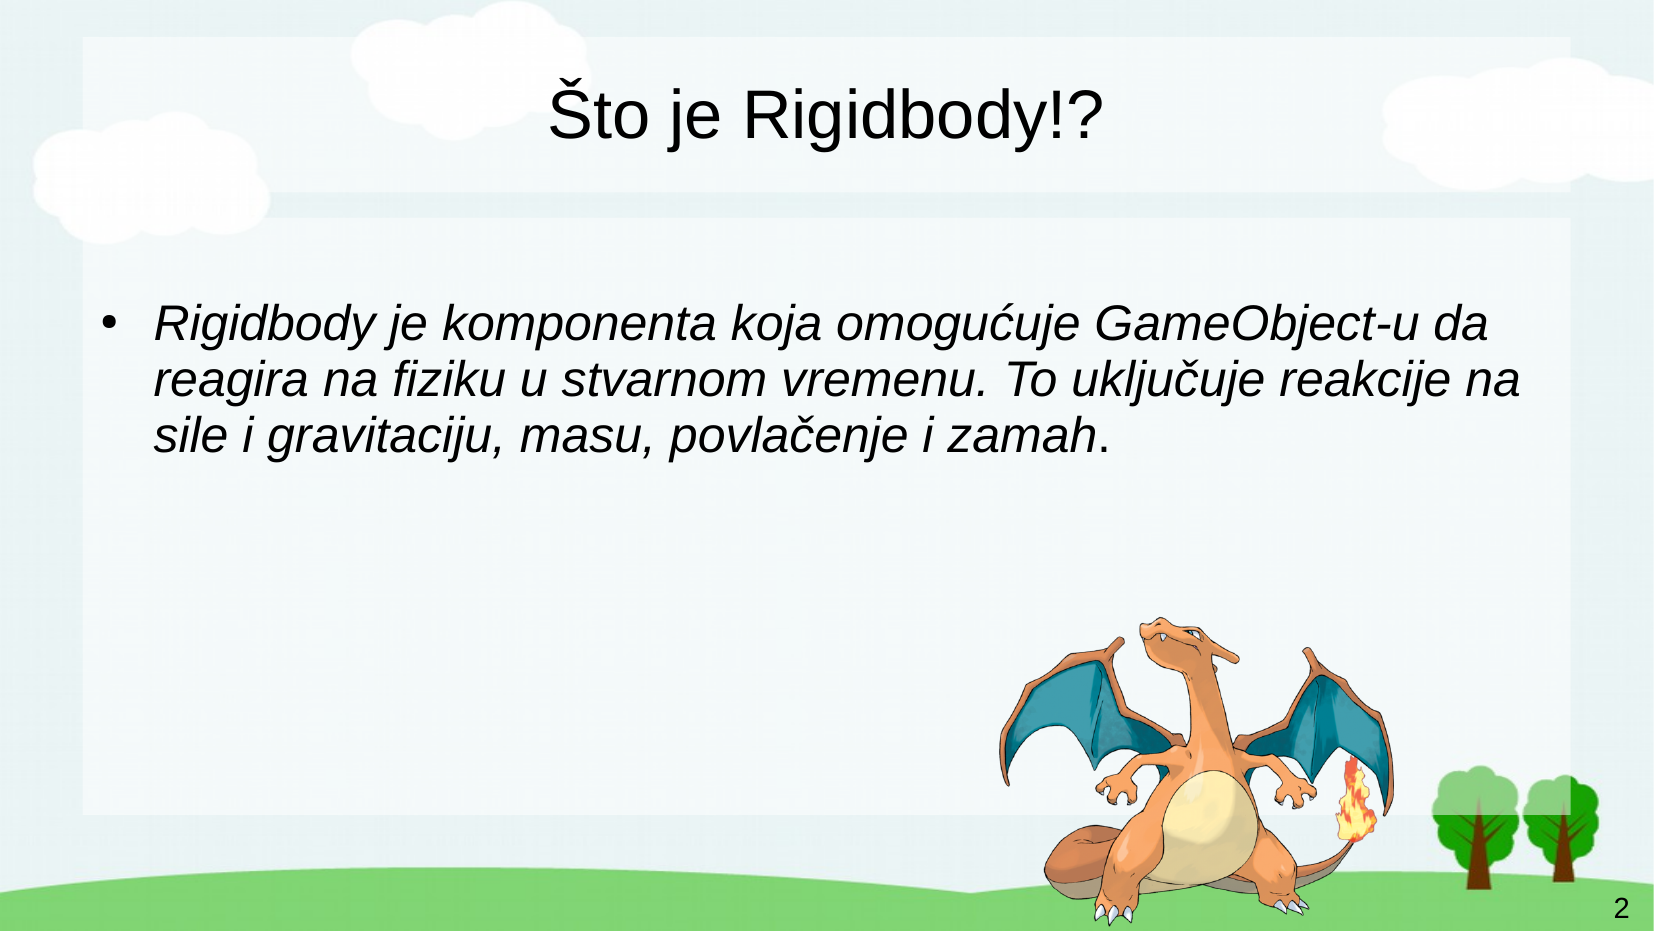

# Što je Rigidbody!?
Rigidbody je komponenta koja omogućuje GameObject-u da reagira na fiziku u stvarnom vremenu. To uključuje reakcije na sile i gravitaciju, masu, povlačenje i zamah.
2